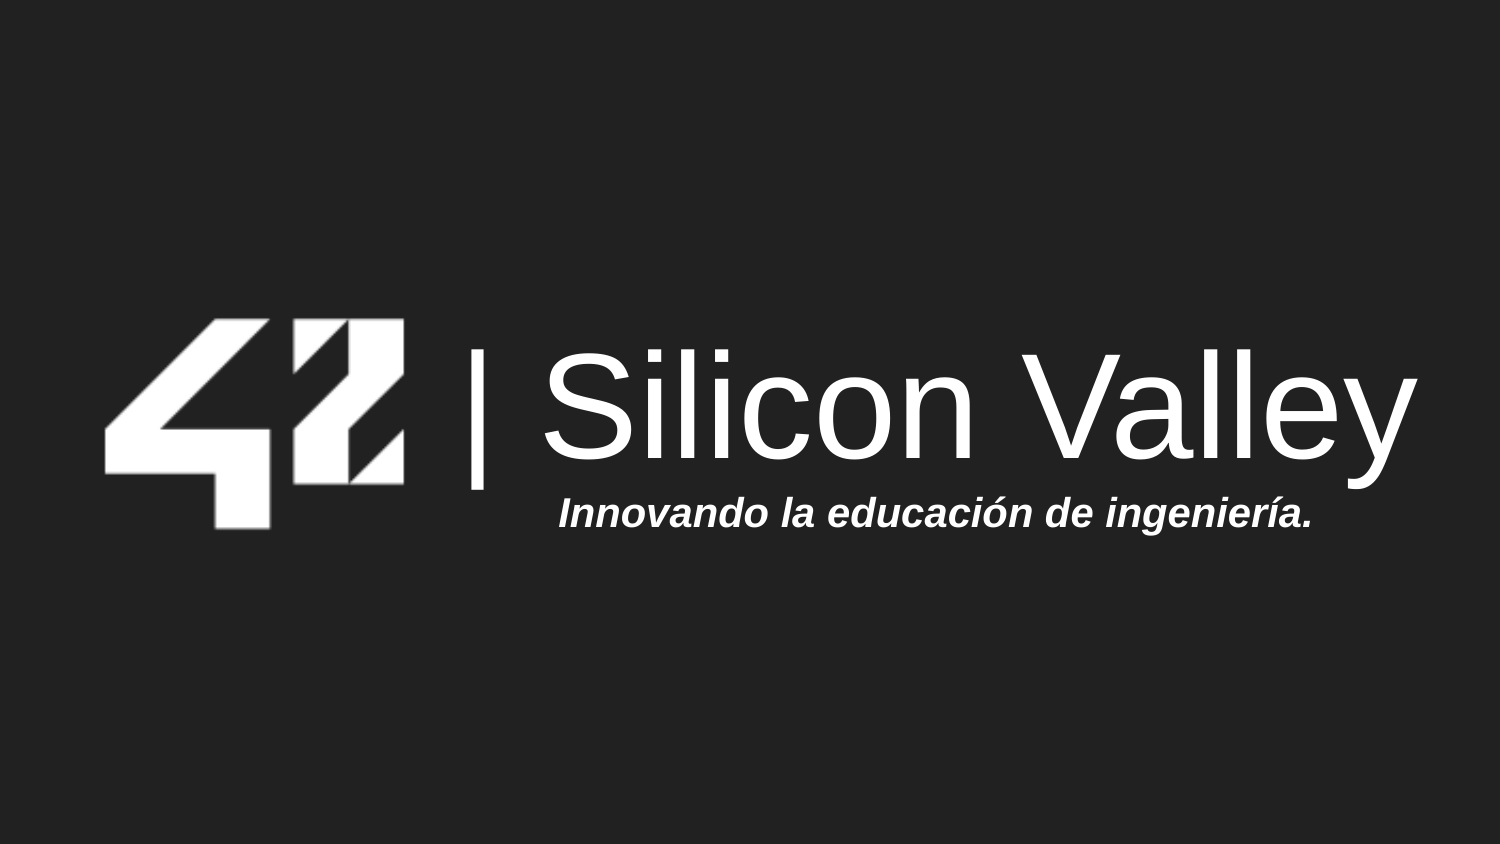

# | Silicon Valley
Innovando la educación de ingeniería.